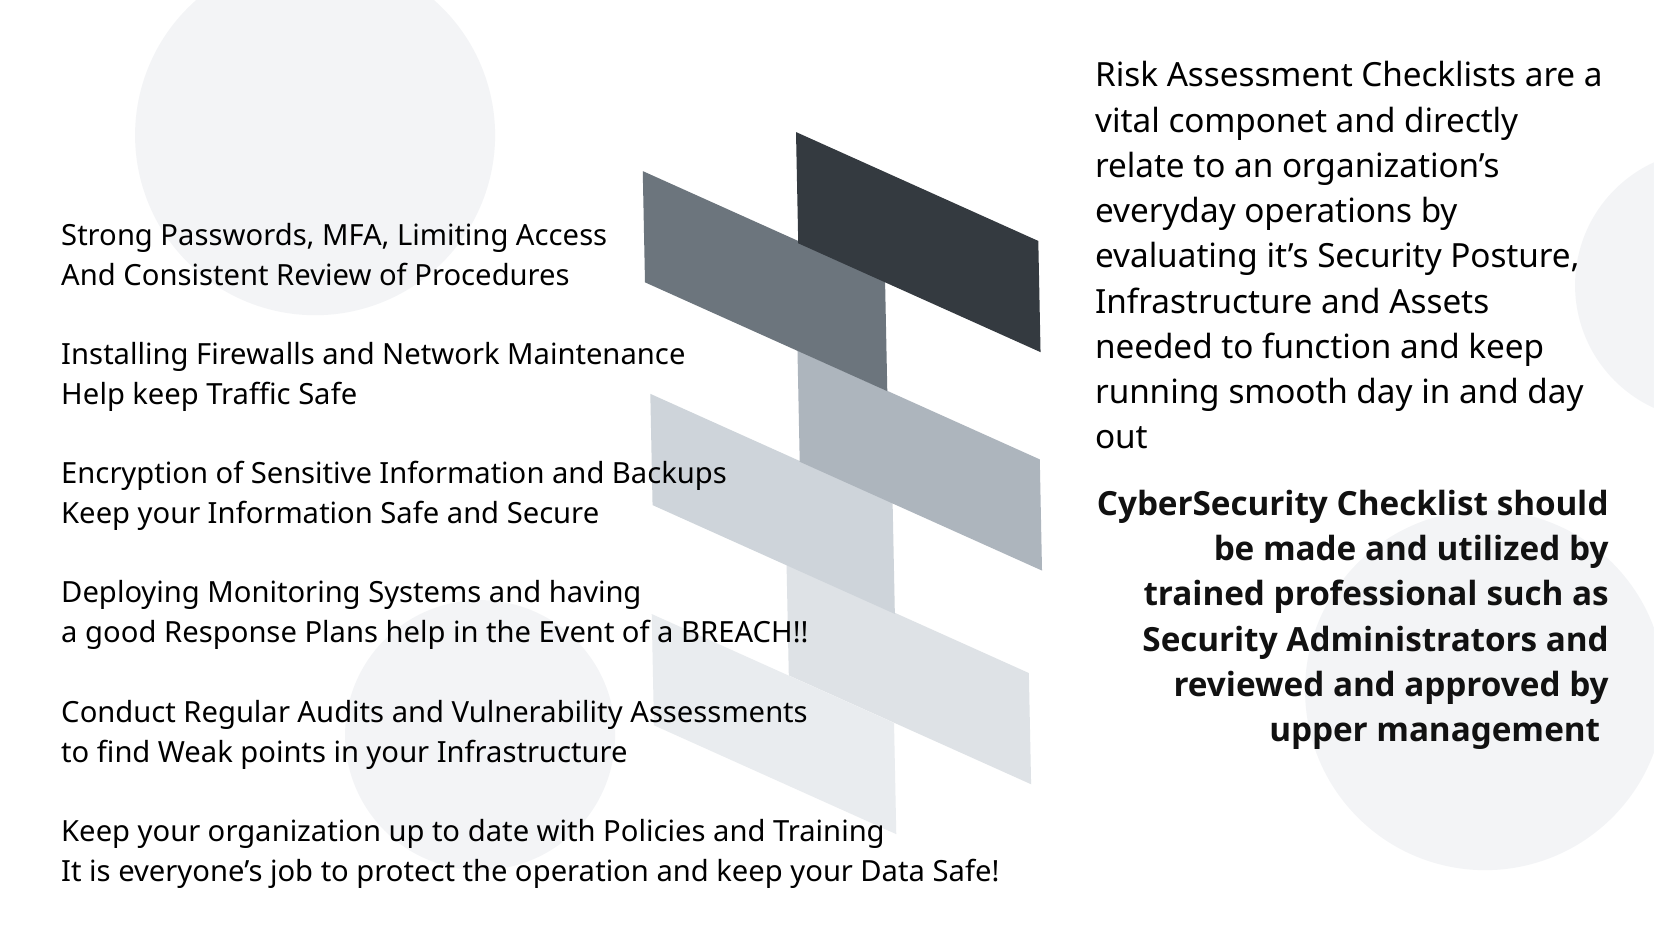

Risk Assessment Checklists are a vital componet and directly relate to an organization’s everyday operations by evaluating it’s Security Posture, Infrastructure and Assets needed to function and keep running smooth day in and day out
Strong Passwords, MFA, Limiting Access
And Consistent Review of Procedures
Installing Firewalls and Network Maintenance
Help keep Traffic Safe
Encryption of Sensitive Information and Backups
Keep your Information Safe and Secure
Deploying Monitoring Systems and having
a good Response Plans help in the Event of a BREACH!!
Conduct Regular Audits and Vulnerability Assessments
to find Weak points in your Infrastructure
Keep your organization up to date with Policies and Training
It is everyone’s job to protect the operation and keep your Data Safe!
CyberSecurity Checklist should be made and utilized by trained professional such as Security Administrators and reviewed and approved by upper management